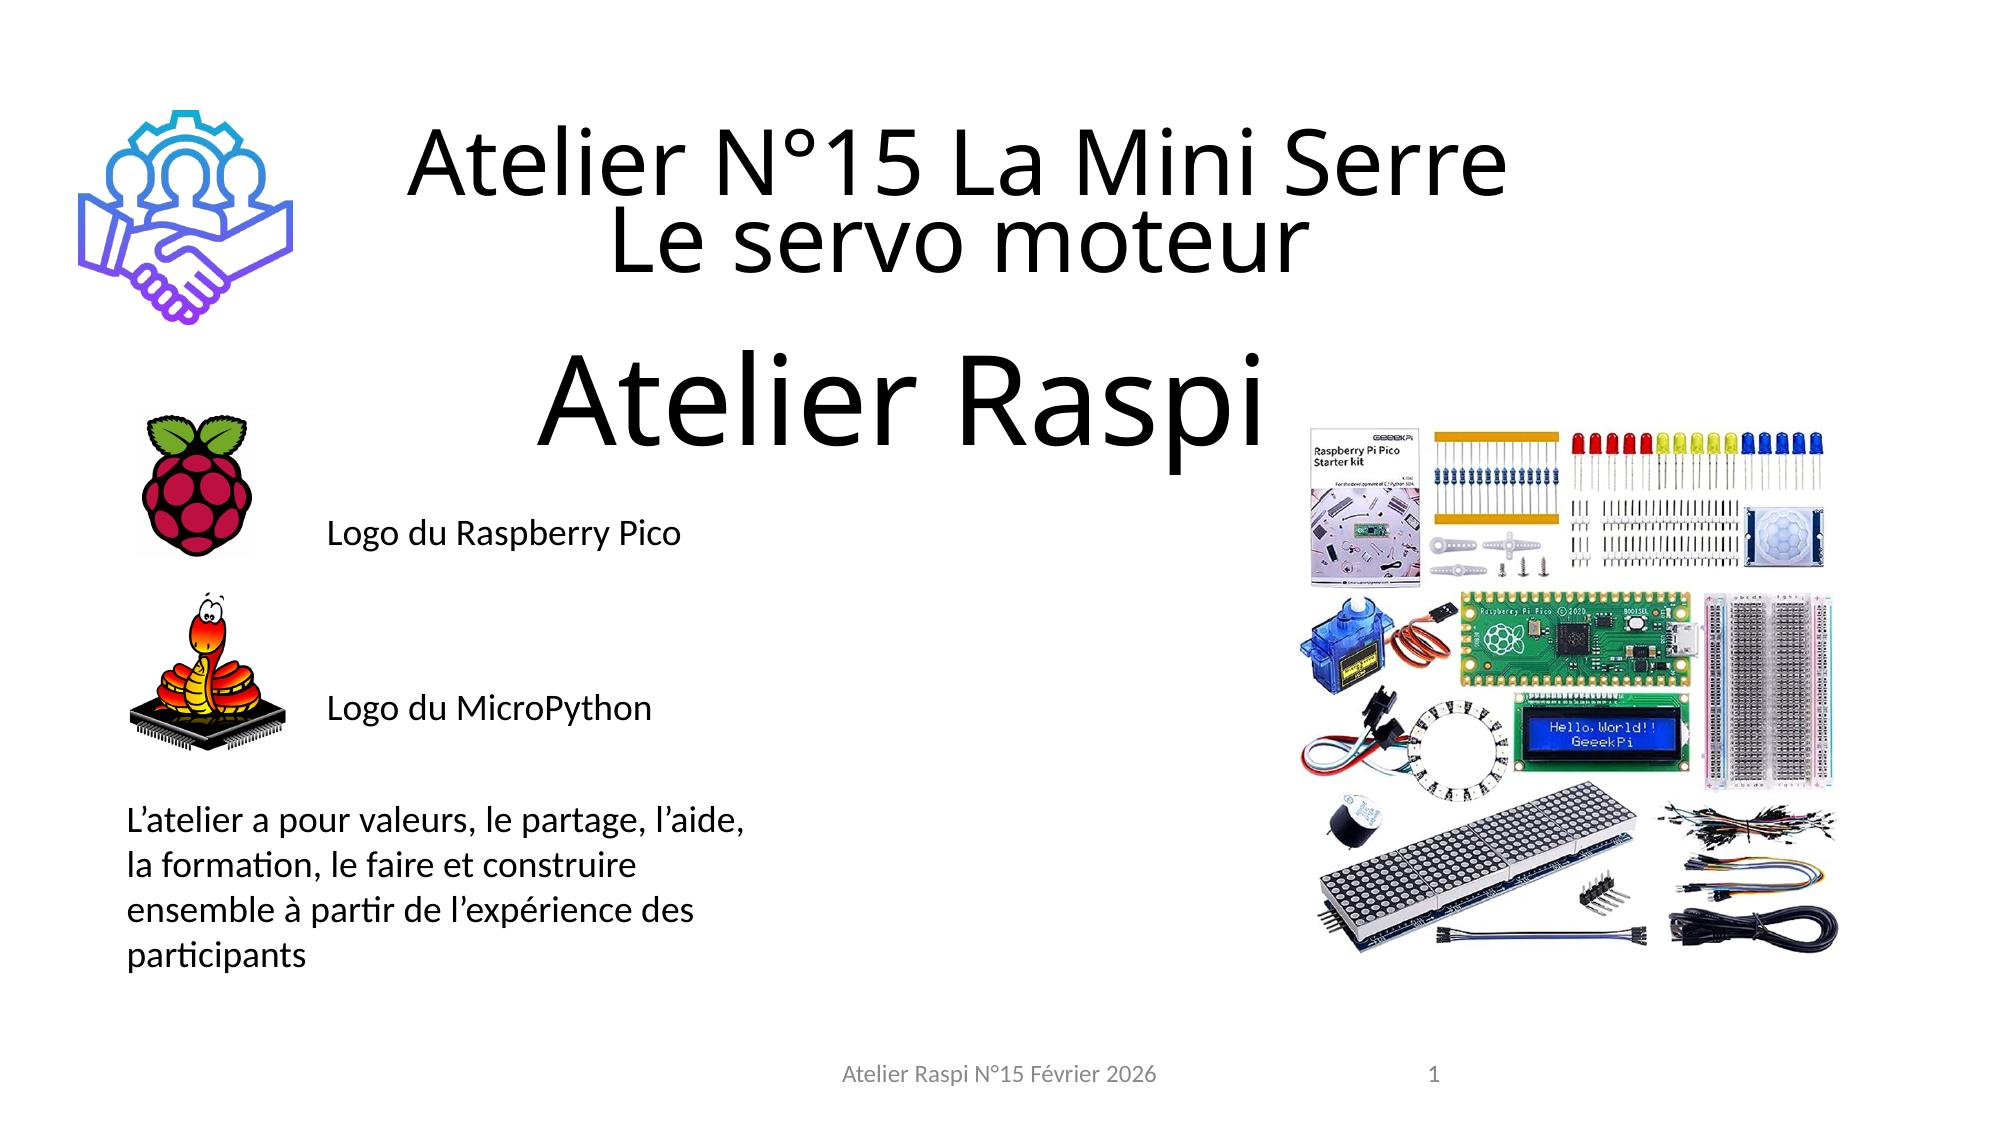

Atelier N°15 La Mini Serre
Le servo moteur
# Atelier Raspi
Logo du Raspberry Pico
Logo du MicroPython
L’atelier a pour valeurs, le partage, l’aide, la formation, le faire et construire ensemble à partir de l’expérience des participants
Atelier Raspi N°15 Février 2026